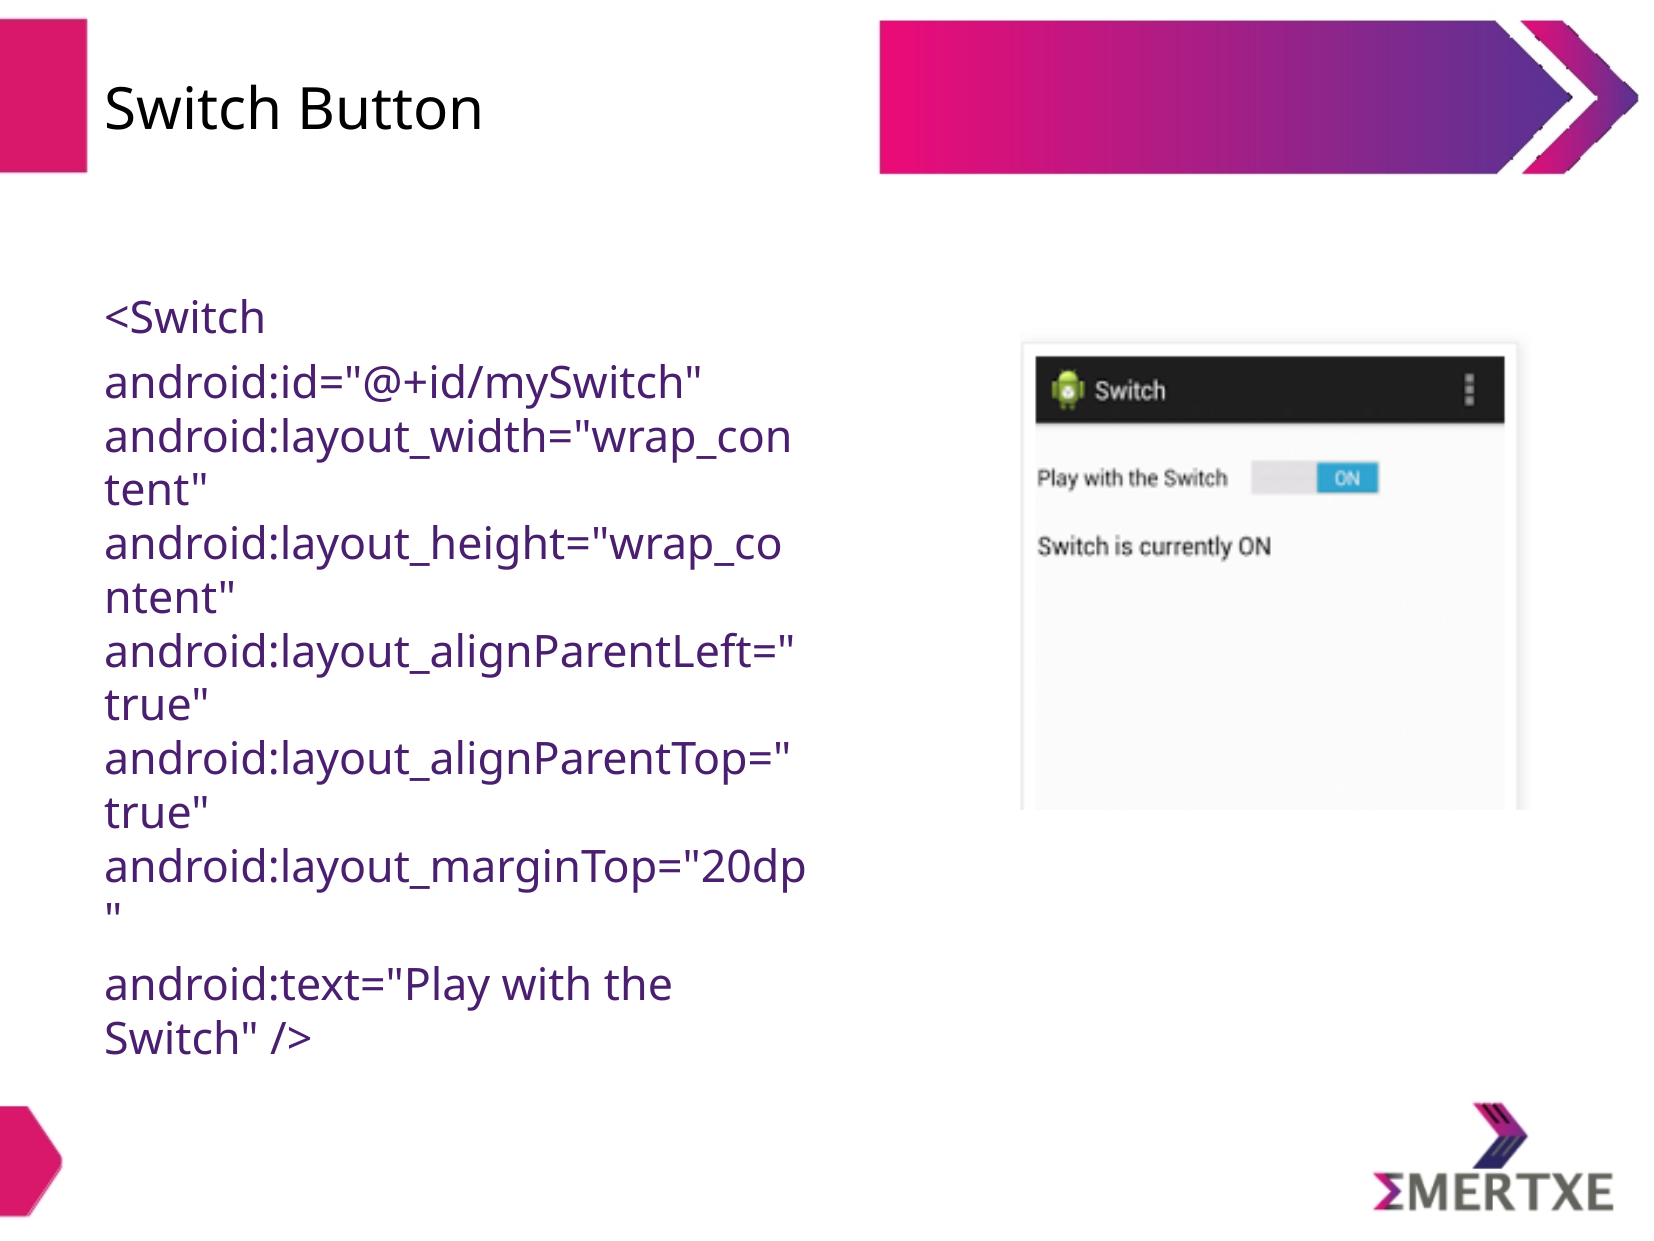

# Switch Button
<Switch
android:id="@+id/mySwitch" android:layout_width="wrap_content" android:layout_height="wrap_content" android:layout_alignParentLeft="true" android:layout_alignParentTop="true" android:layout_marginTop="20dp"
android:text="Play with the Switch" />